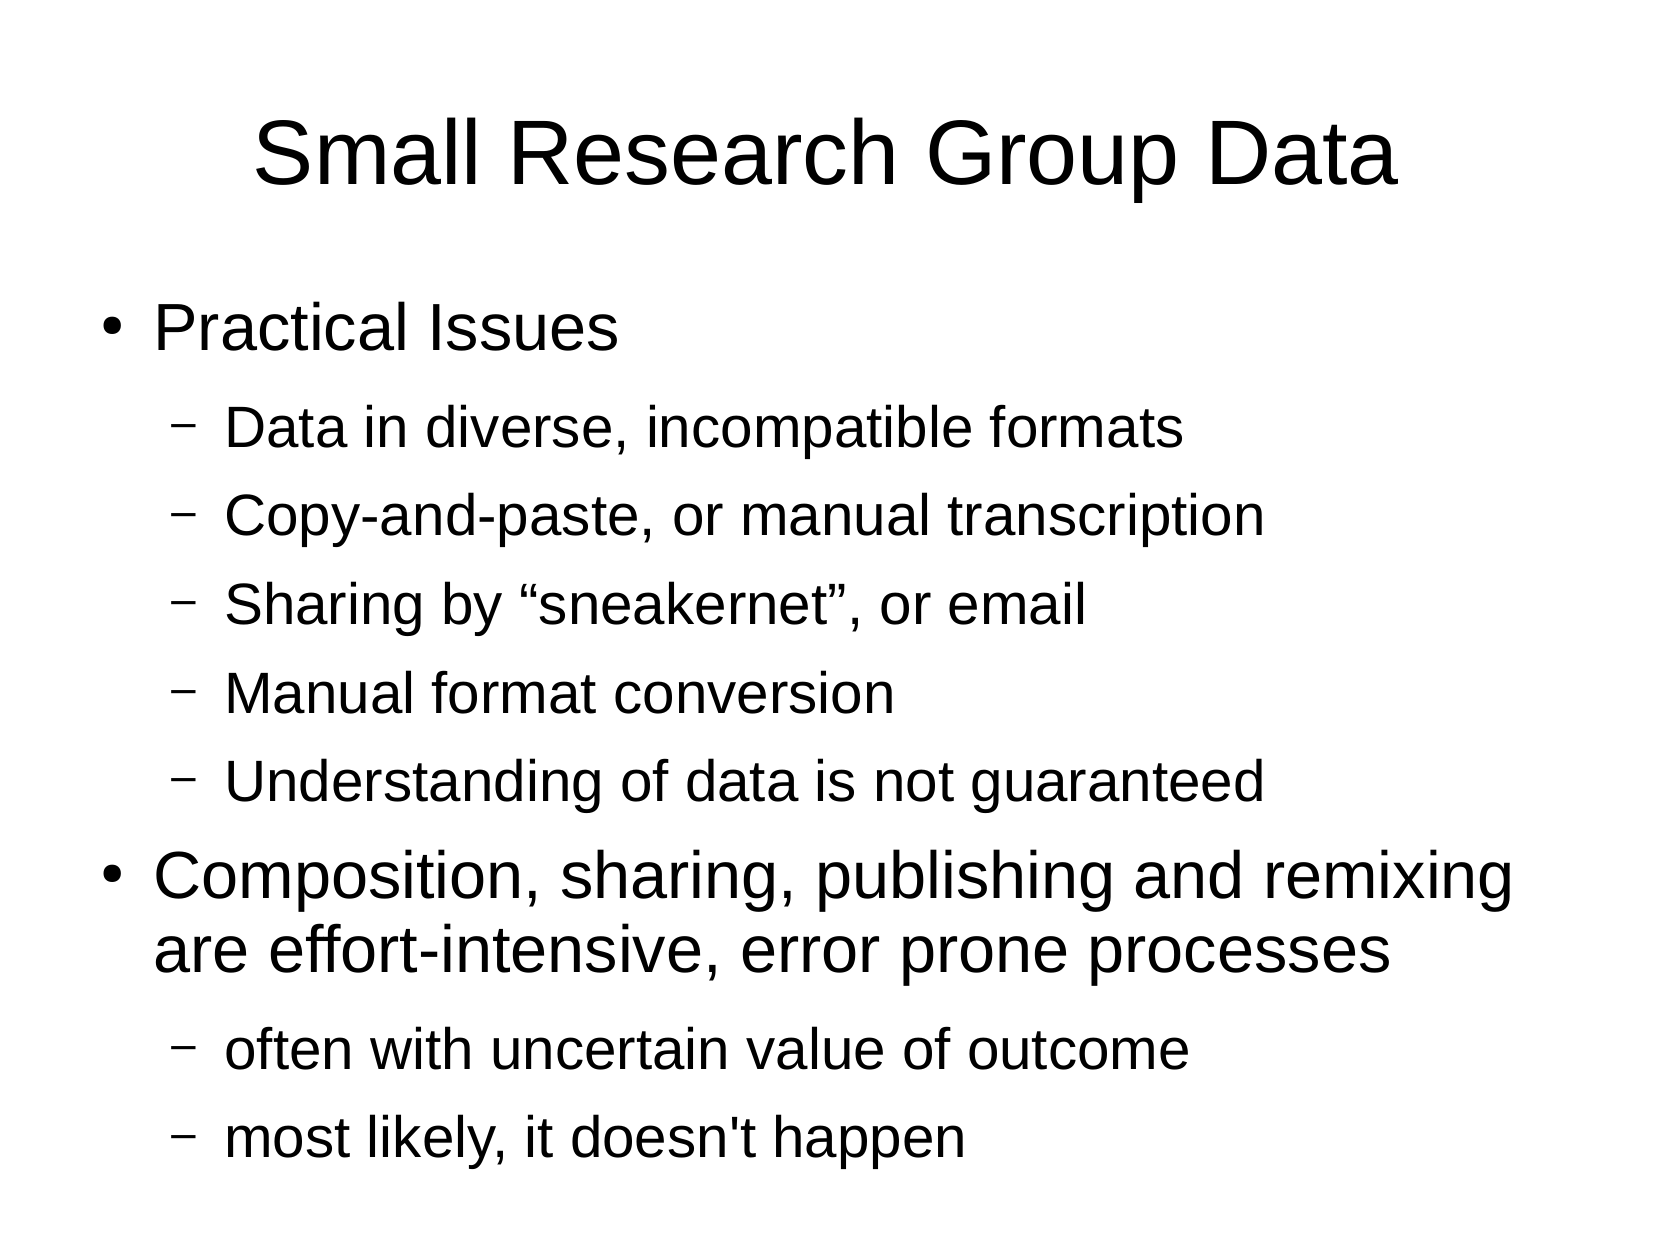

# Small Research Group Data
Practical Issues
Data in diverse, incompatible formats
Copy-and-paste, or manual transcription
Sharing by “sneakernet”, or email
Manual format conversion
Understanding of data is not guaranteed
Composition, sharing, publishing and remixing are effort-intensive, error prone processes
often with uncertain value of outcome
most likely, it doesn't happen